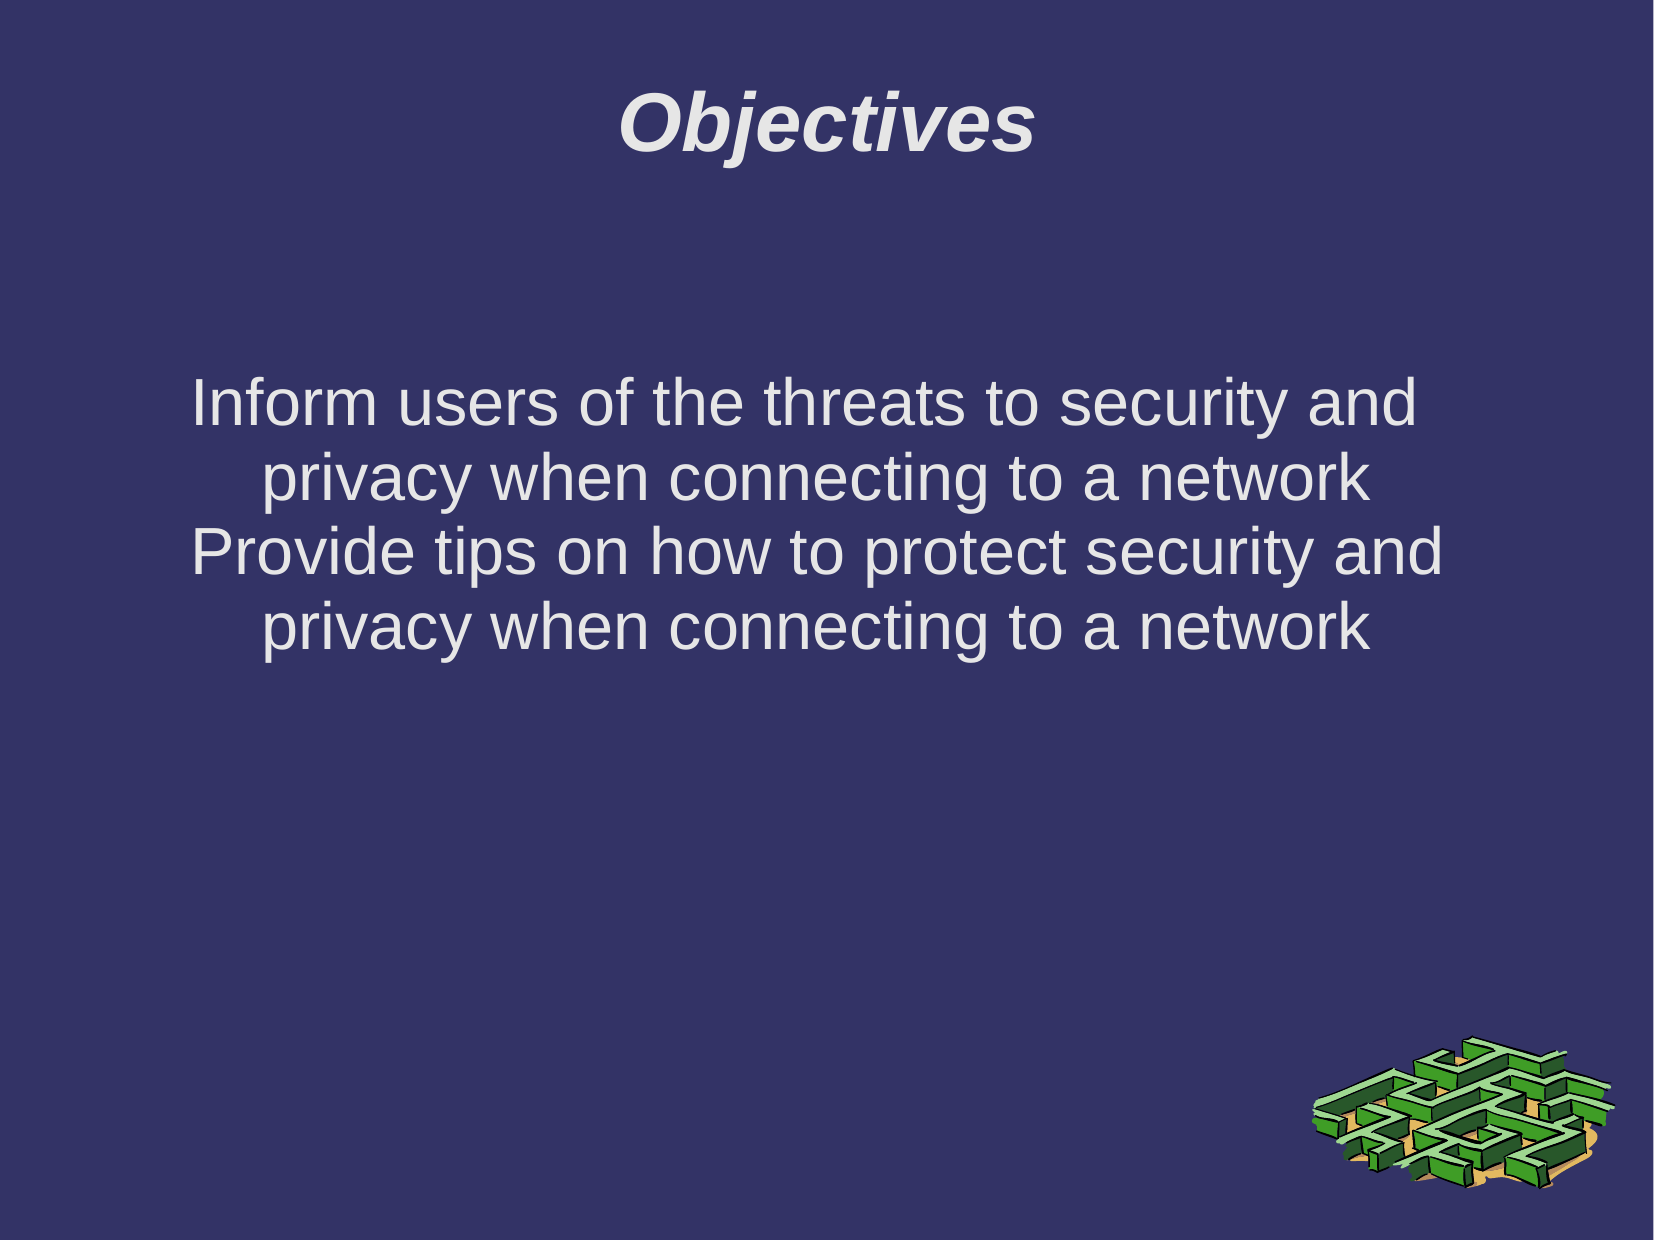

# Objectives
Inform users of the threats to security and privacy when connecting to a network
Provide tips on how to protect security and privacy when connecting to a network